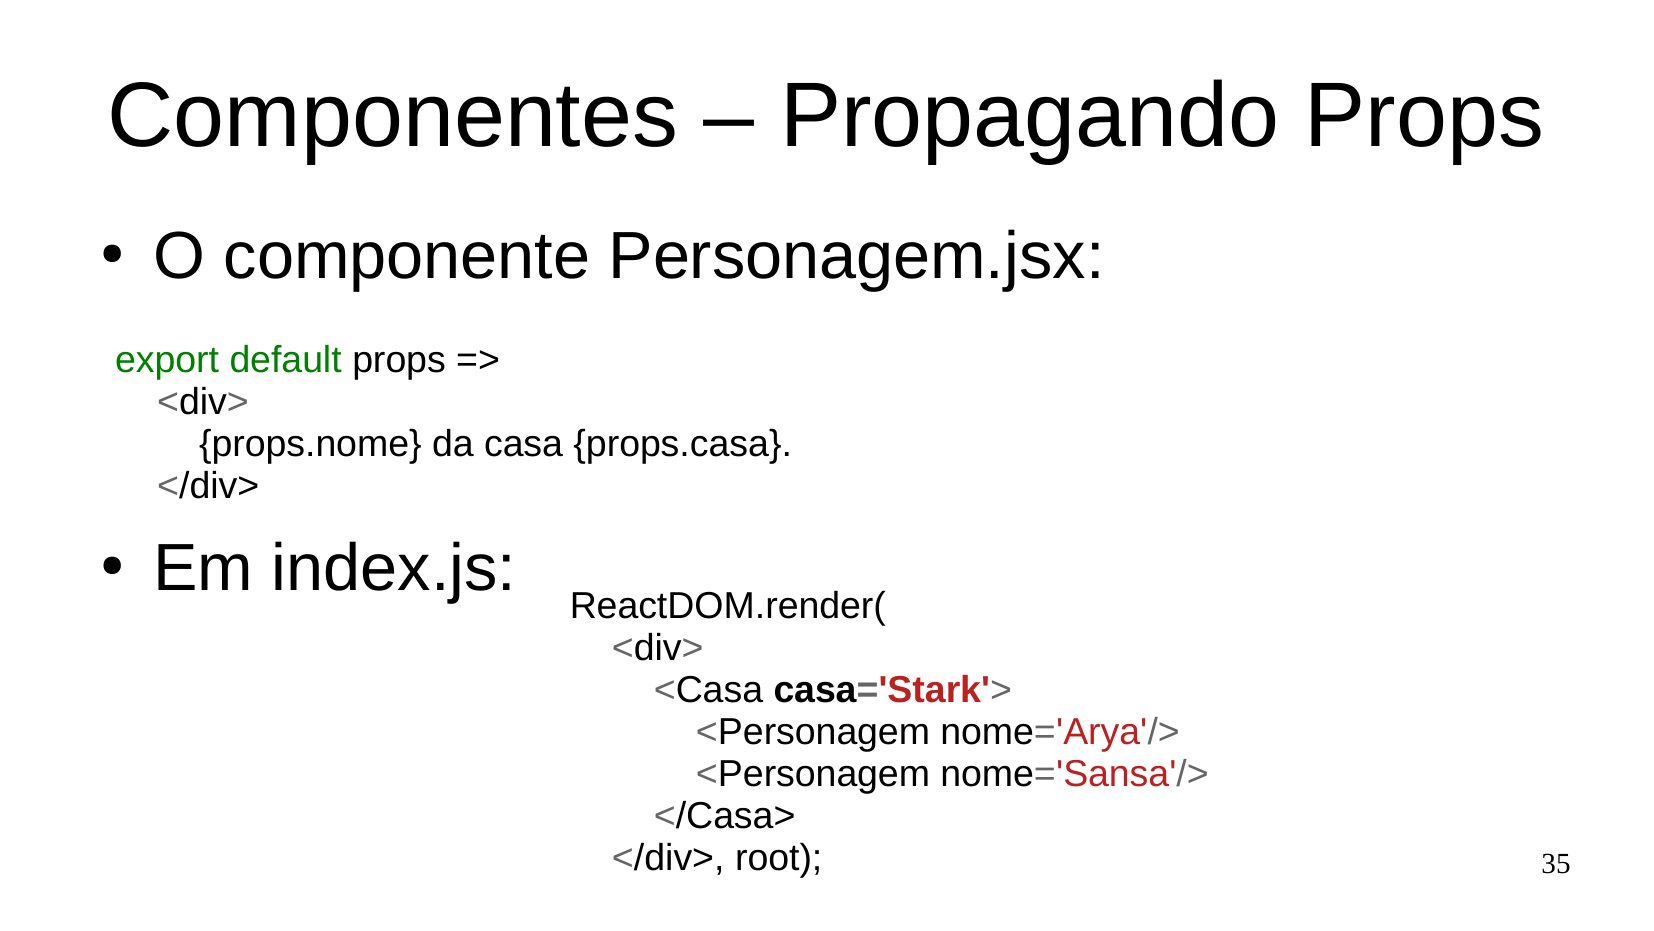

# Componentes – Propagando Props
O componente Personagem.jsx:
Em index.js:
export default props =>
 <div>
 {props.nome} da casa {props.casa}.
 </div>
ReactDOM.render(
 <div>
 <Casa casa='Stark'>
 <Personagem nome='Arya'/>
 <Personagem nome='Sansa'/>
 </Casa>
 </div>, root);
35